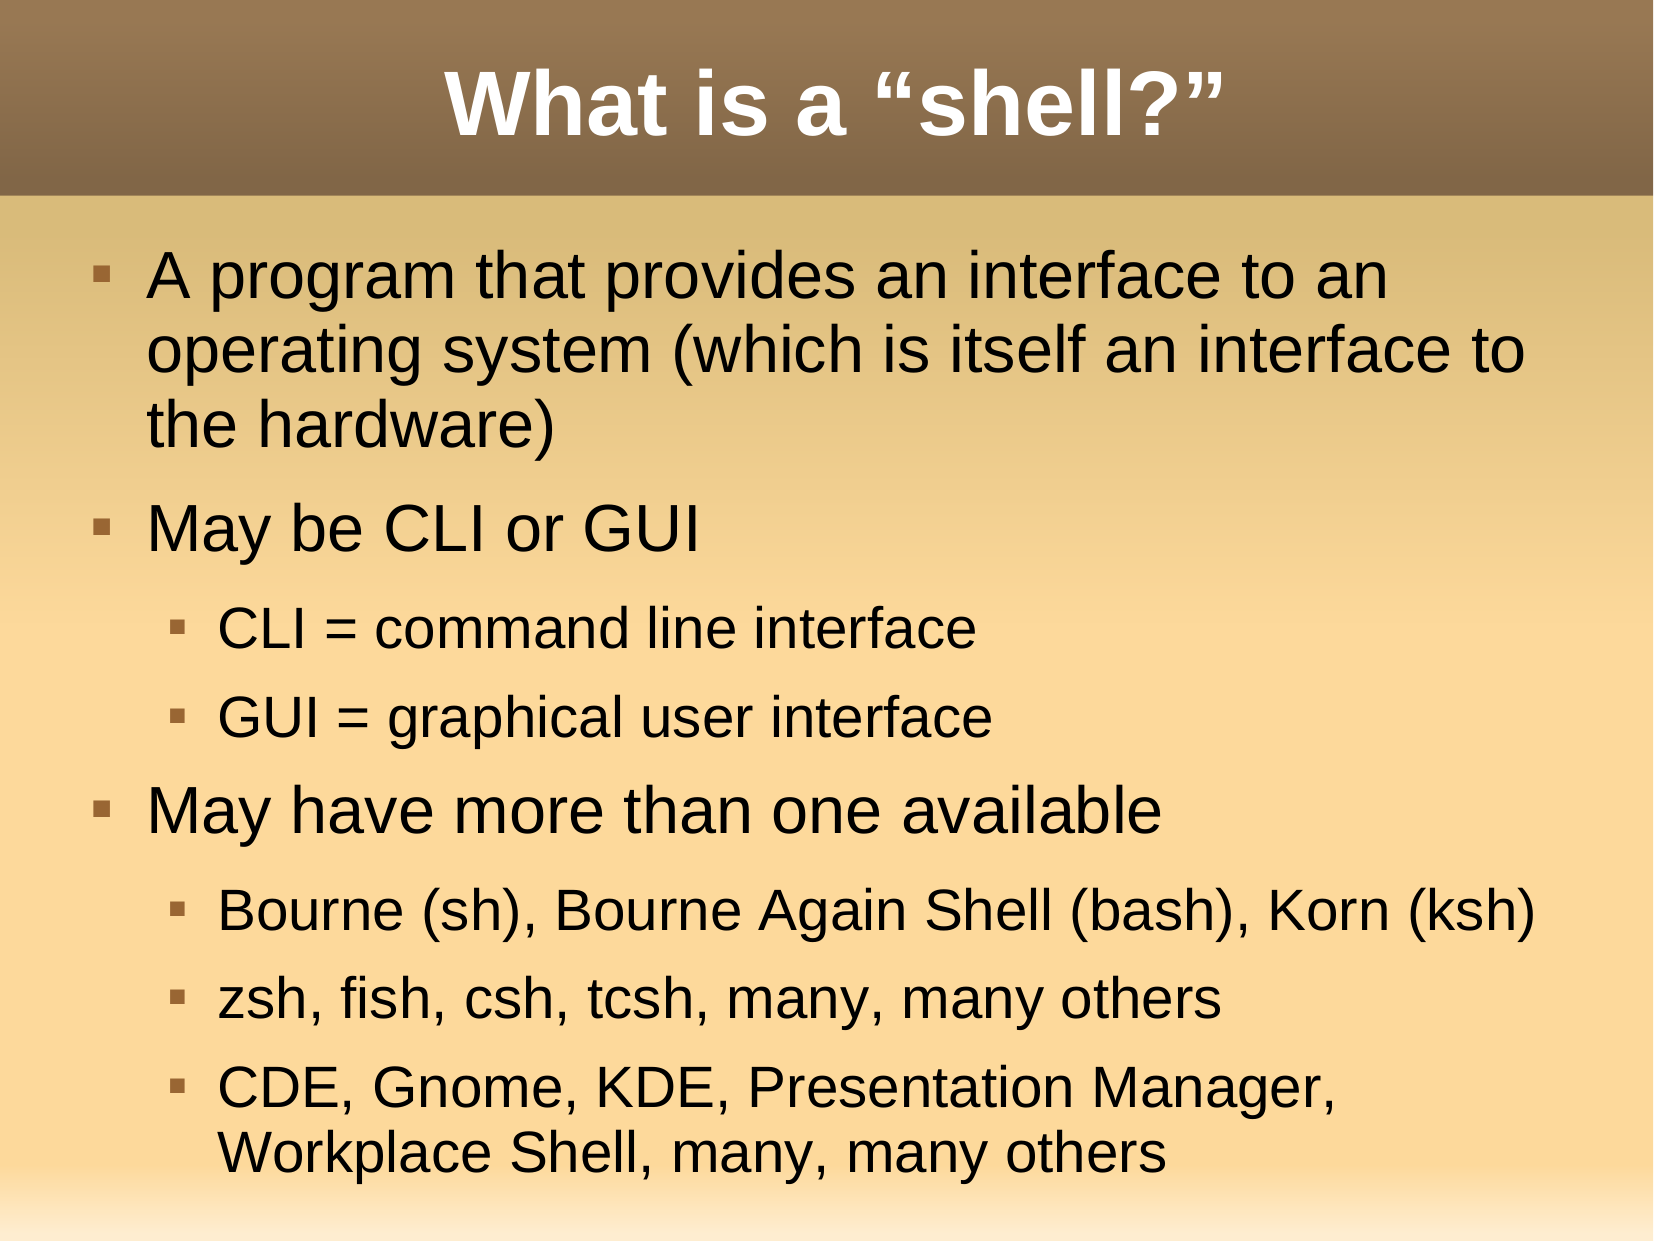

# What is a “shell?”
A program that provides an interface to an operating system (which is itself an interface to the hardware)
May be CLI or GUI
CLI = command line interface
GUI = graphical user interface
May have more than one available
Bourne (sh), Bourne Again Shell (bash), Korn (ksh)
zsh, fish, csh, tcsh, many, many others
CDE, Gnome, KDE, Presentation Manager, Workplace Shell, many, many others